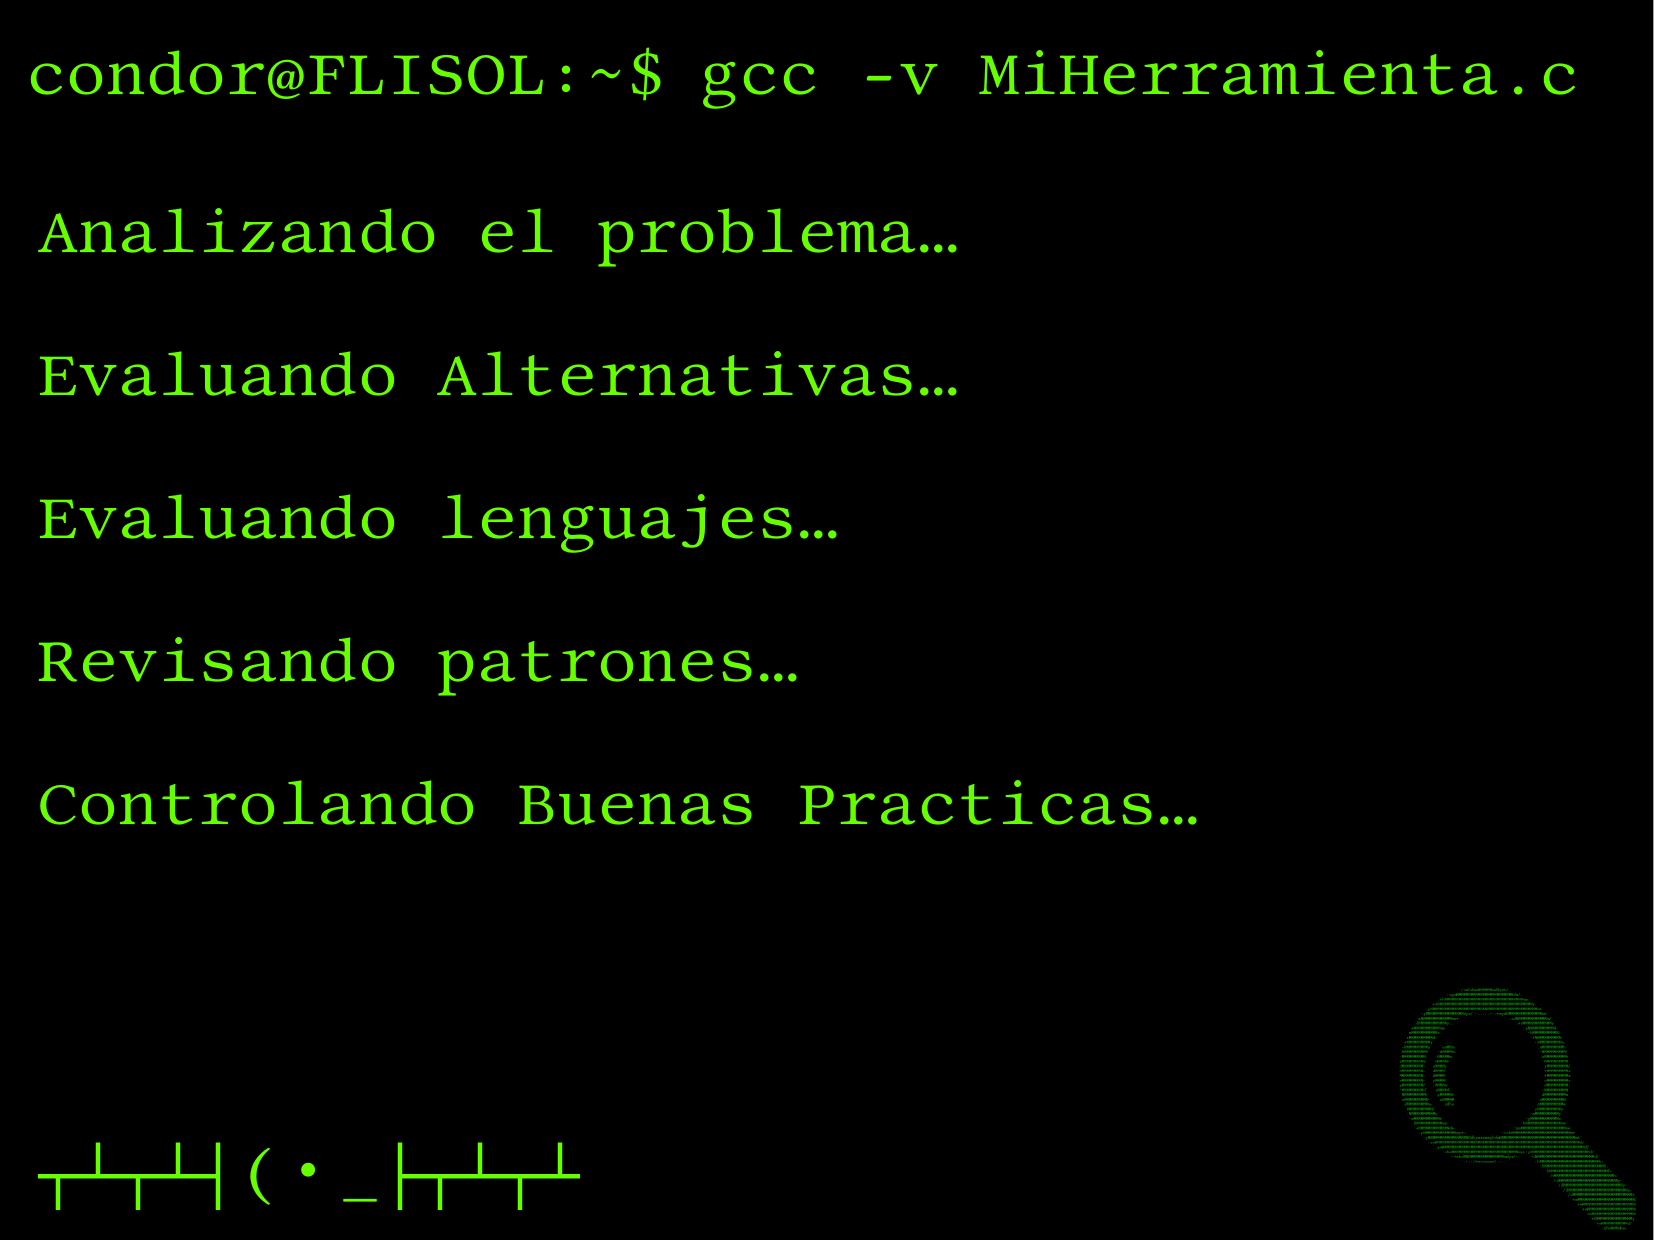

condor@FLISOL:~$
gcc -v MiHerramienta.c
Analizando el problema…
Evaluando Alternativas…
Evaluando lenguajes…
Revisando patrones…
Controlando Buenas Practicas…
┬┴┬┴┤(･_├┬┴┬┴